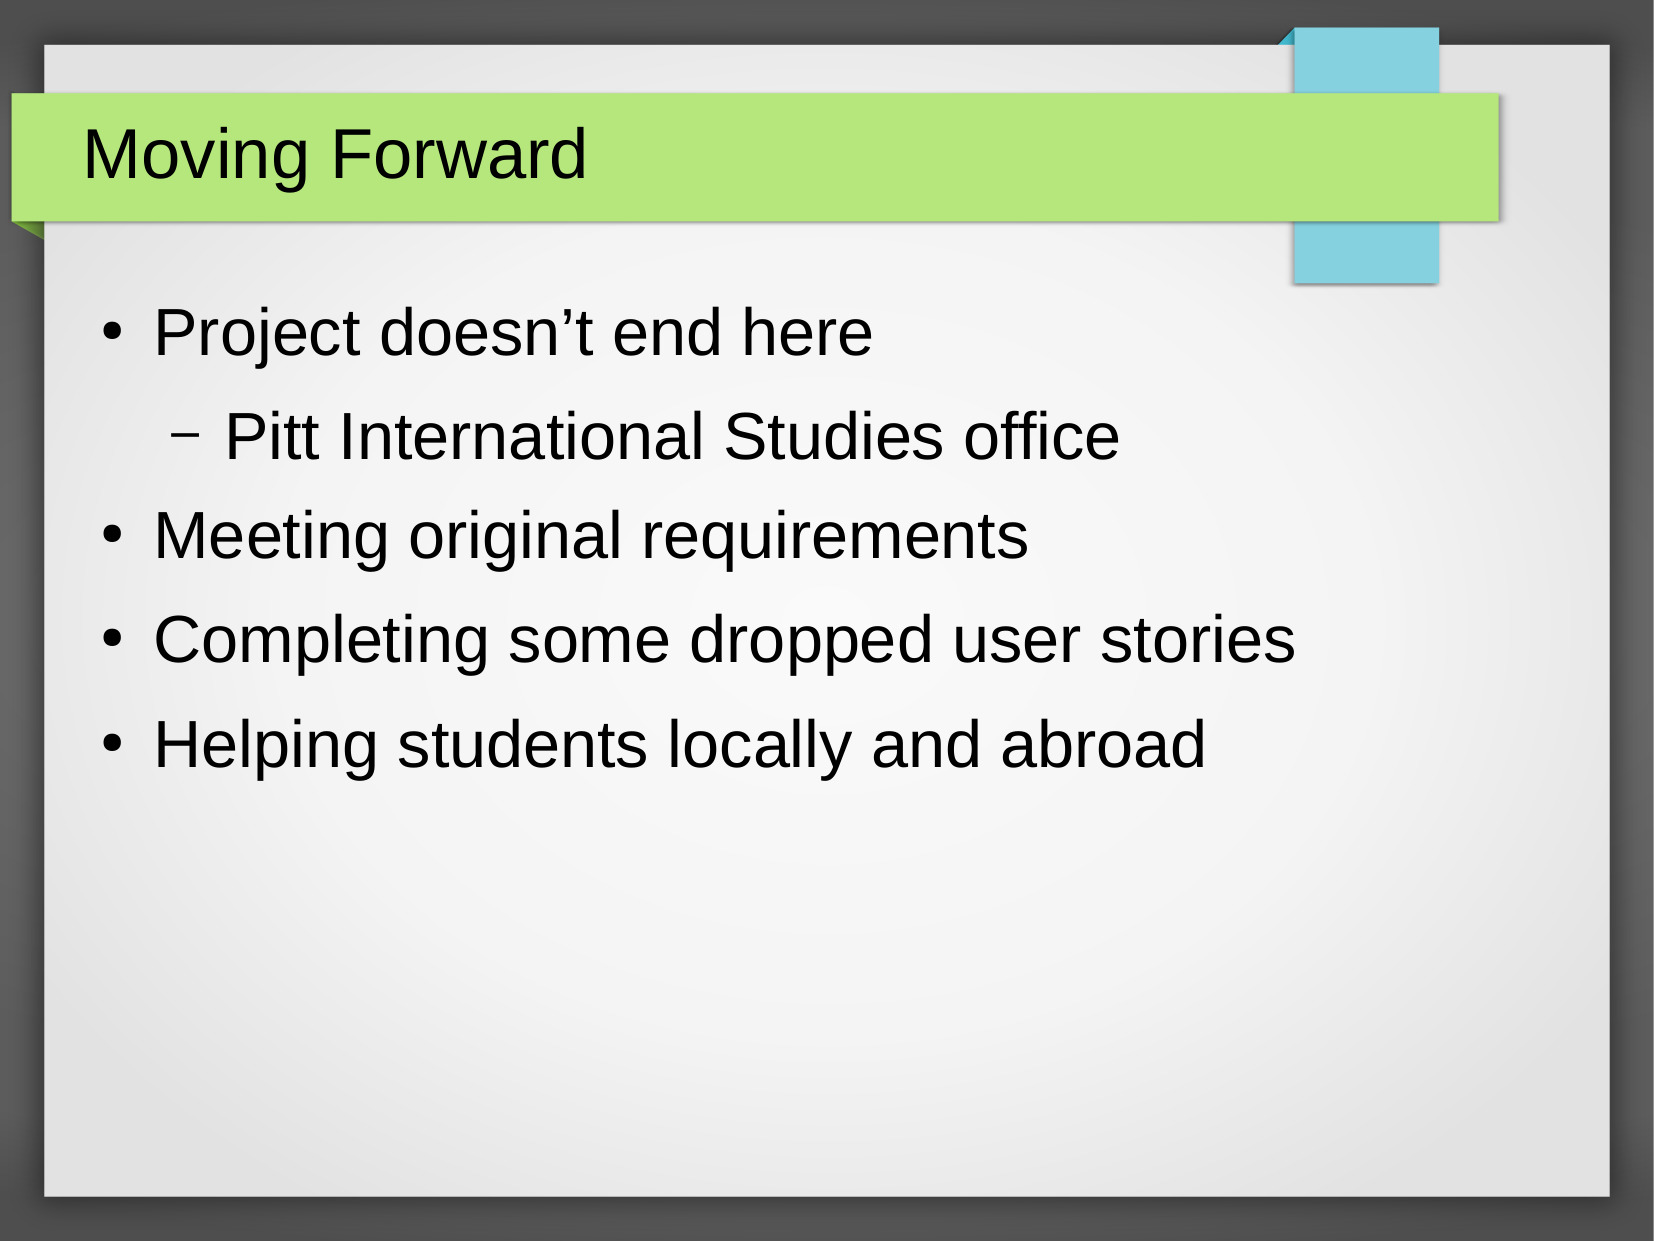

# Moving Forward
Project doesn’t end here
Pitt International Studies office
Meeting original requirements
Completing some dropped user stories
Helping students locally and abroad